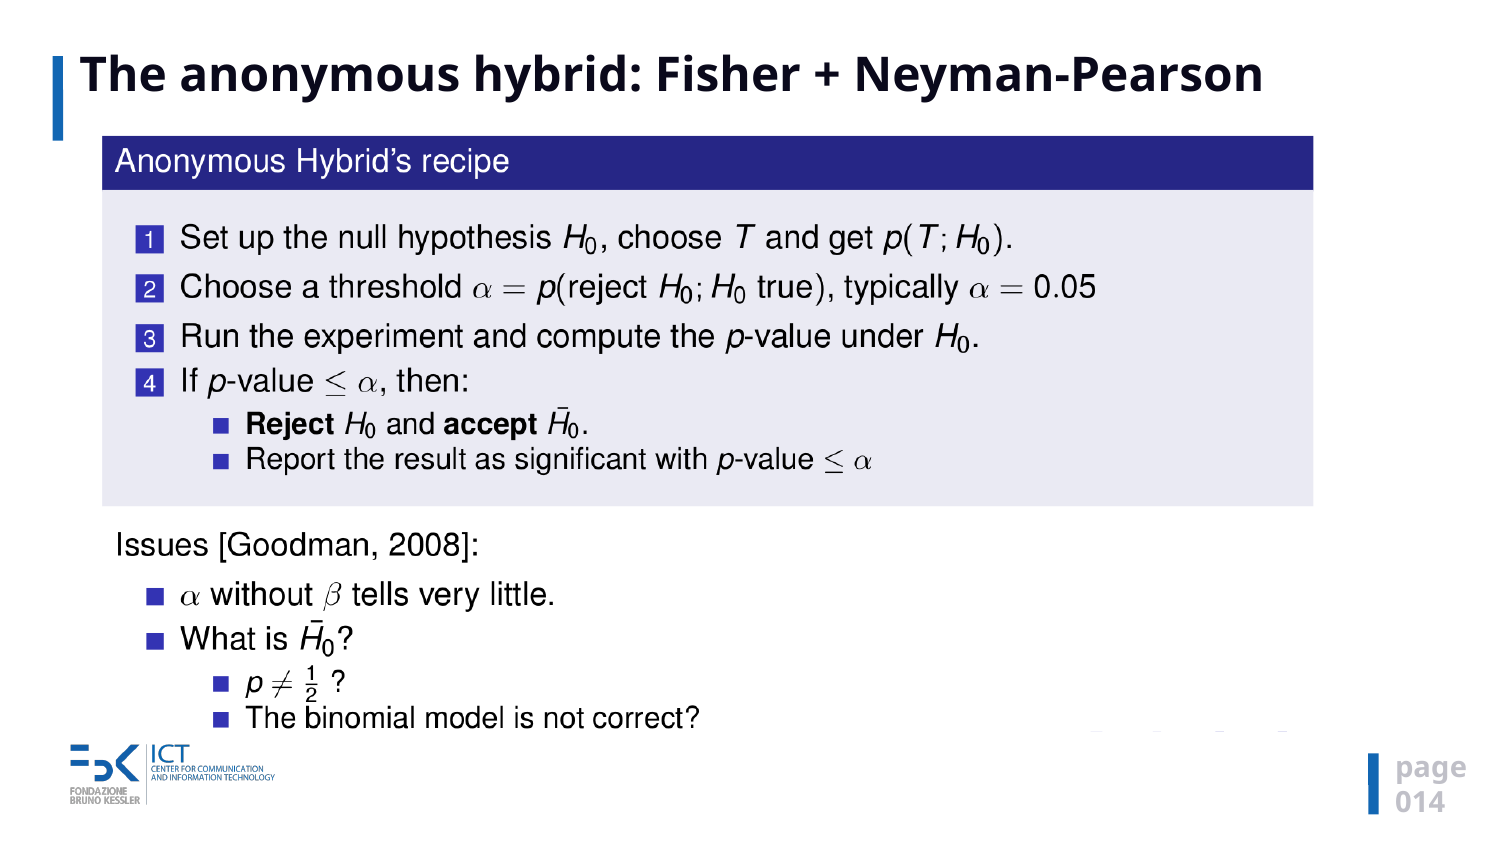

# The anonymous hybrid: Fisher + Neyman-Pearson
page